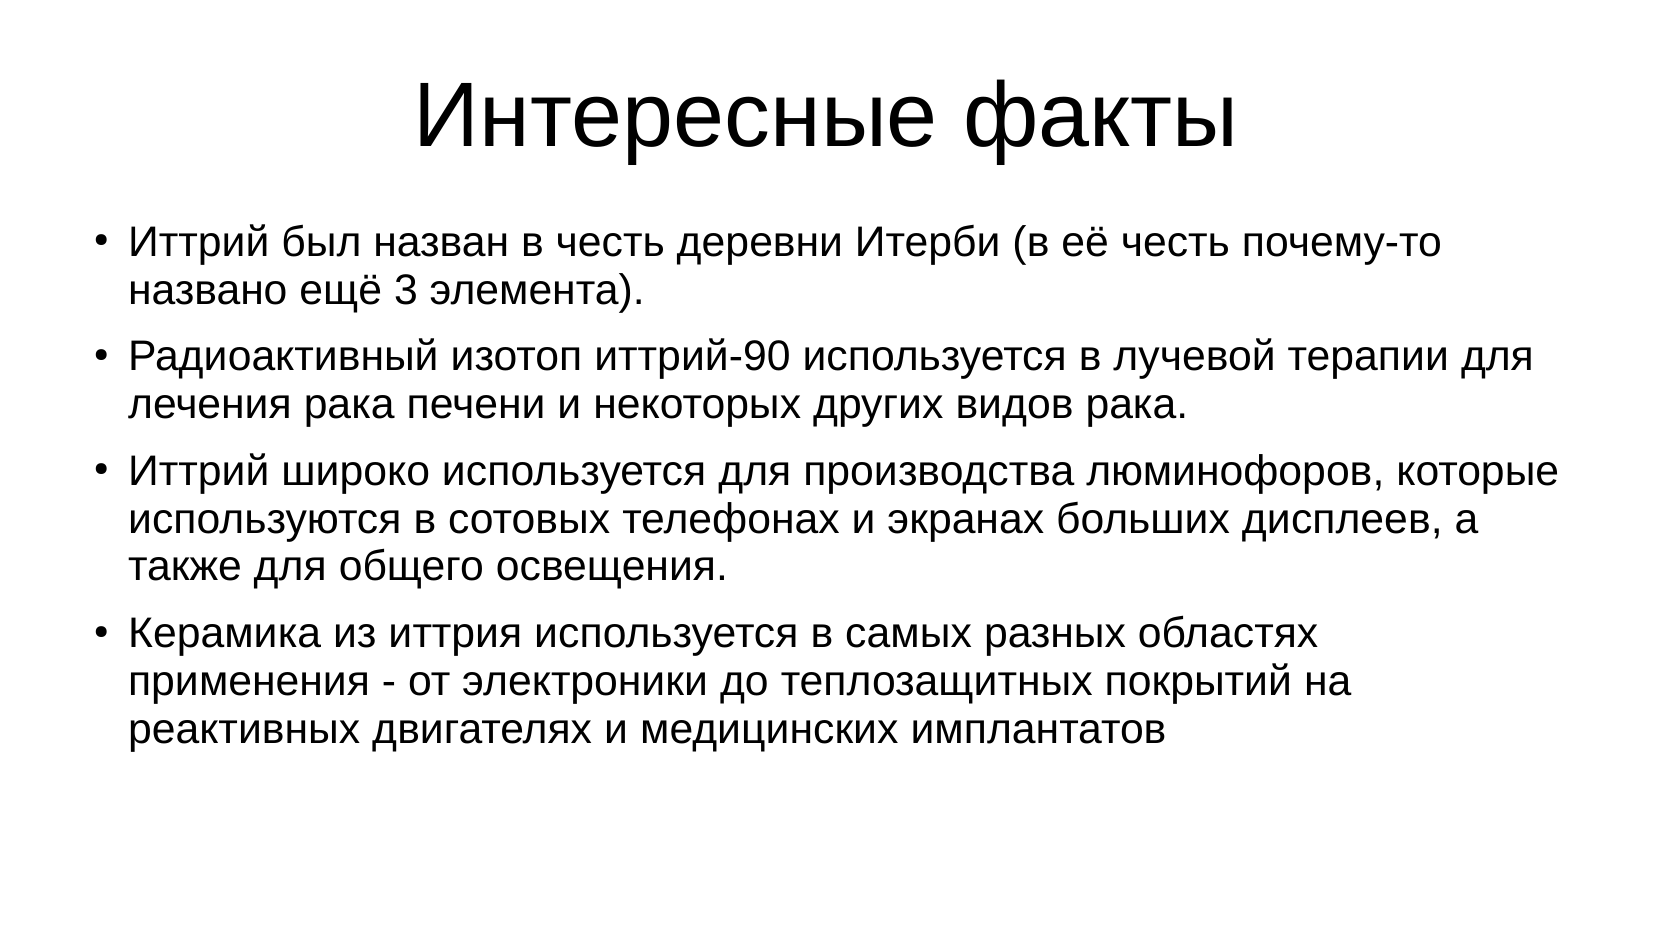

# Интересные факты
Иттрий был назван в честь деревни Итерби (в её честь почему-то названо ещё 3 элемента).
Радиоактивный изотоп иттрий-90 используется в лучевой терапии для лечения рака печени и некоторых других видов рака.
Иттрий широко используется для производства люминофоров, которые используются в сотовых телефонах и экранах больших дисплеев, а также для общего освещения.
Керамика из иттрия используется в самых разных областях применения - от электроники до теплозащитных покрытий на реактивных двигателях и медицинских имплантатов